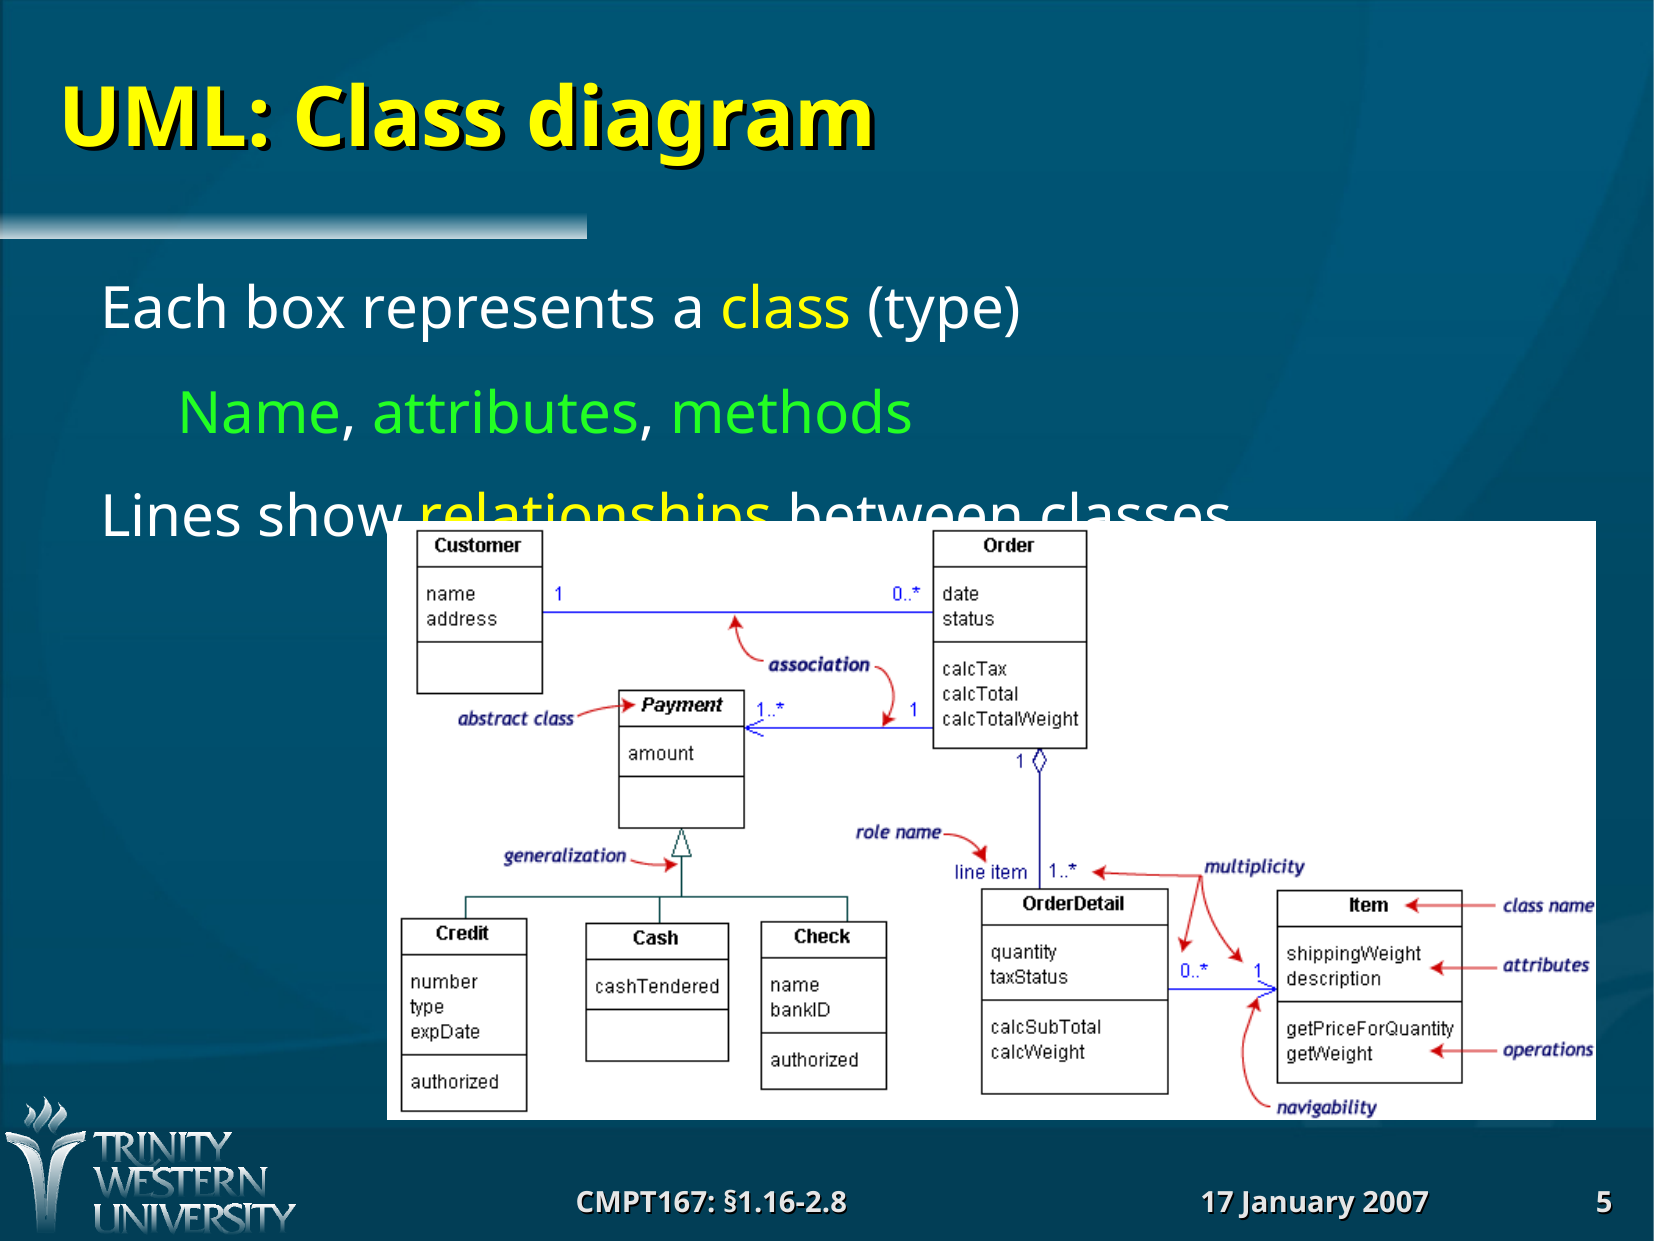

# UML: Class diagram
Each box represents a class (type)
Name, attributes, methods
Lines show relationships between classes
CMPT167: §1.16-2.8
17 January 2007
5